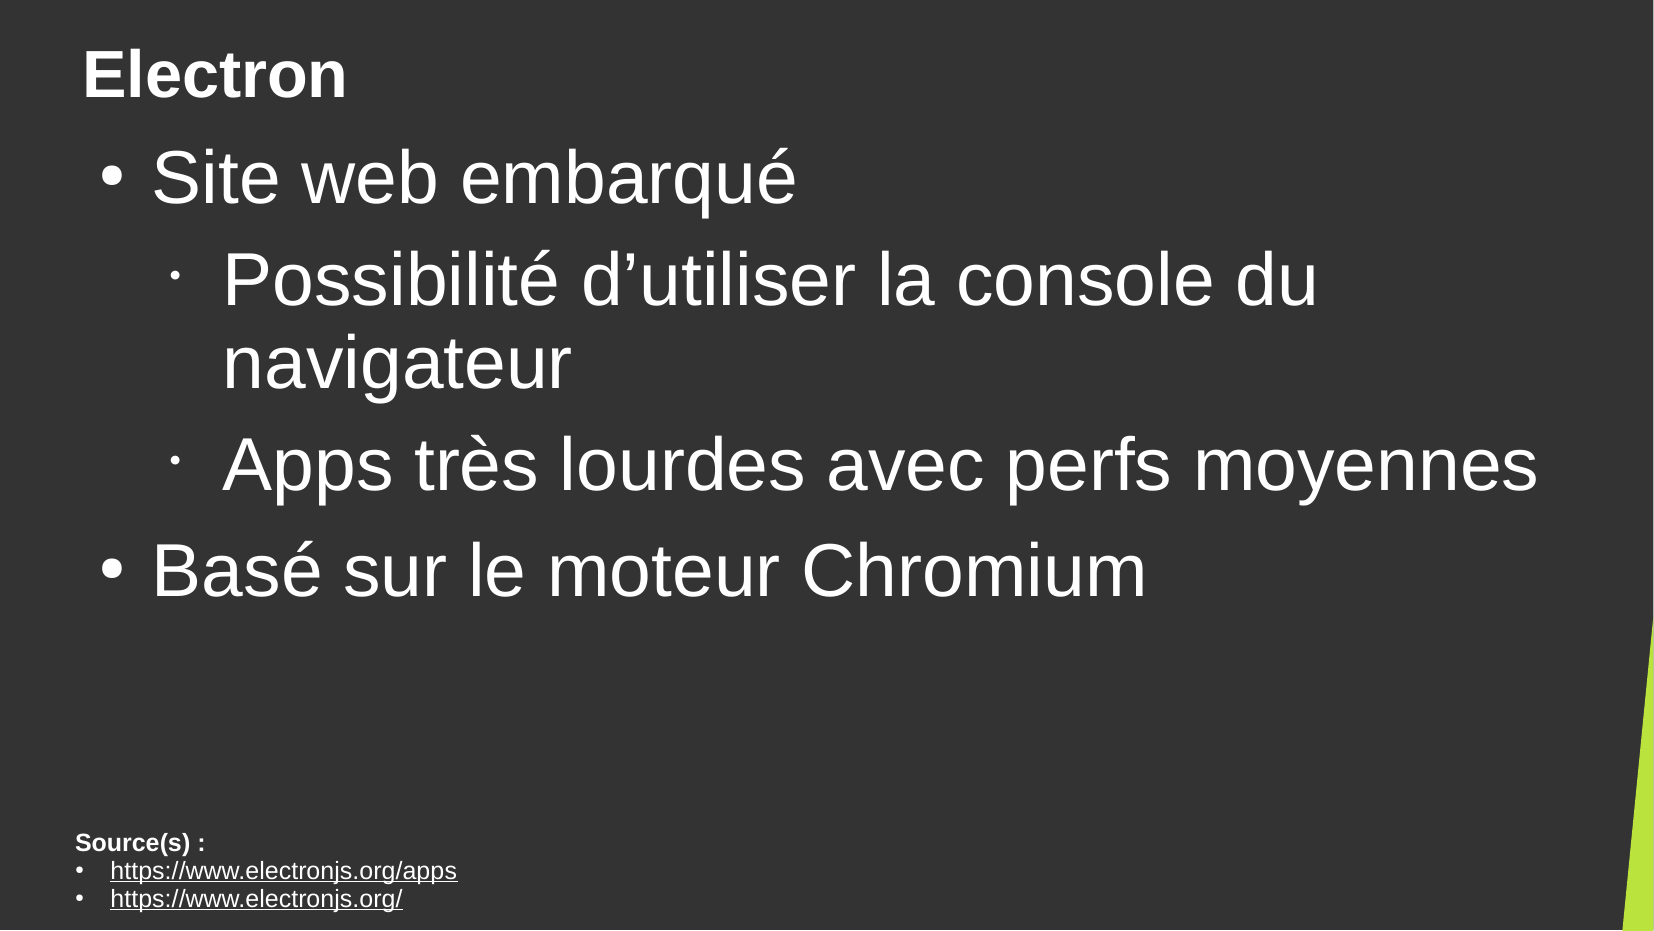

# Electron
Site web embarqué
Possibilité d’utiliser la console du navigateur
Apps très lourdes avec perfs moyennes
Basé sur le moteur Chromium
Source(s) :
https://www.electronjs.org/apps
https://www.electronjs.org/